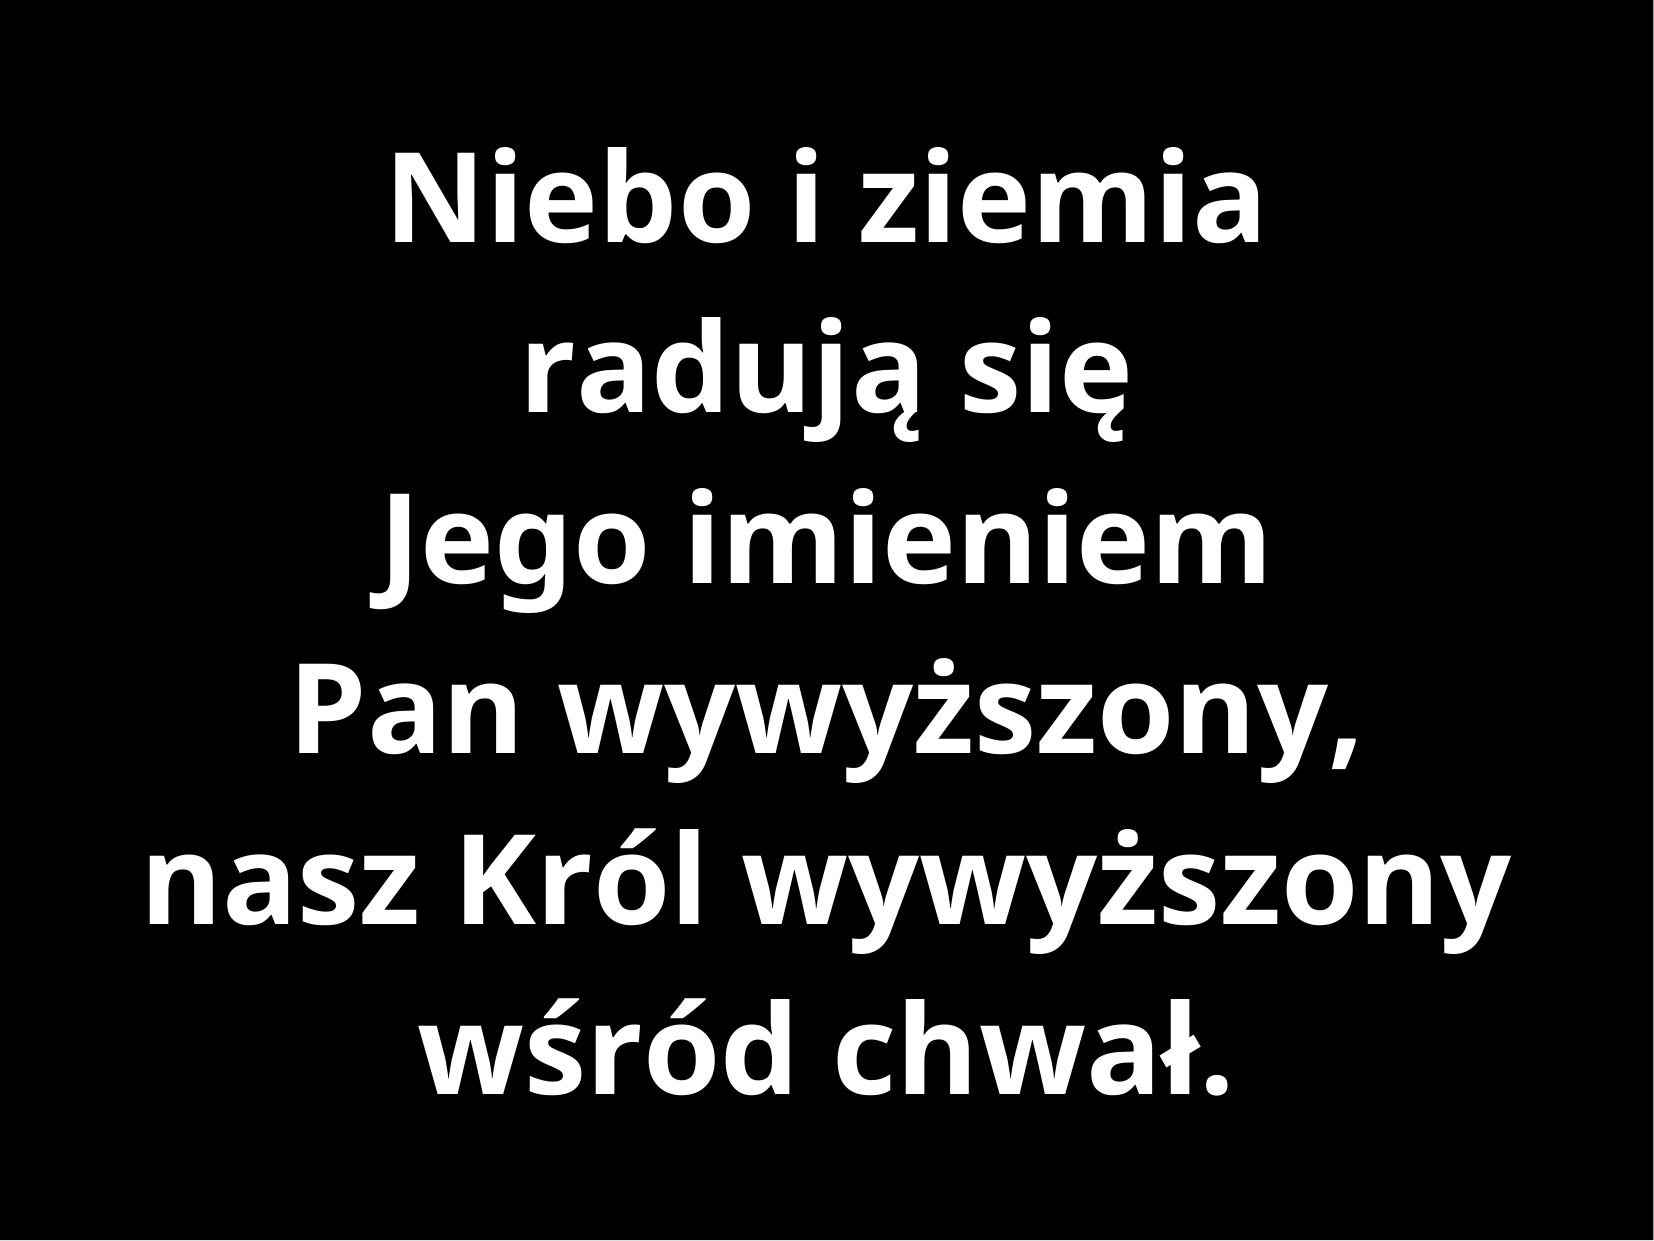

# Niebo i ziemia radują się Jego imieniem Pan wywyższony, nasz Król wywyższony wśród chwał.